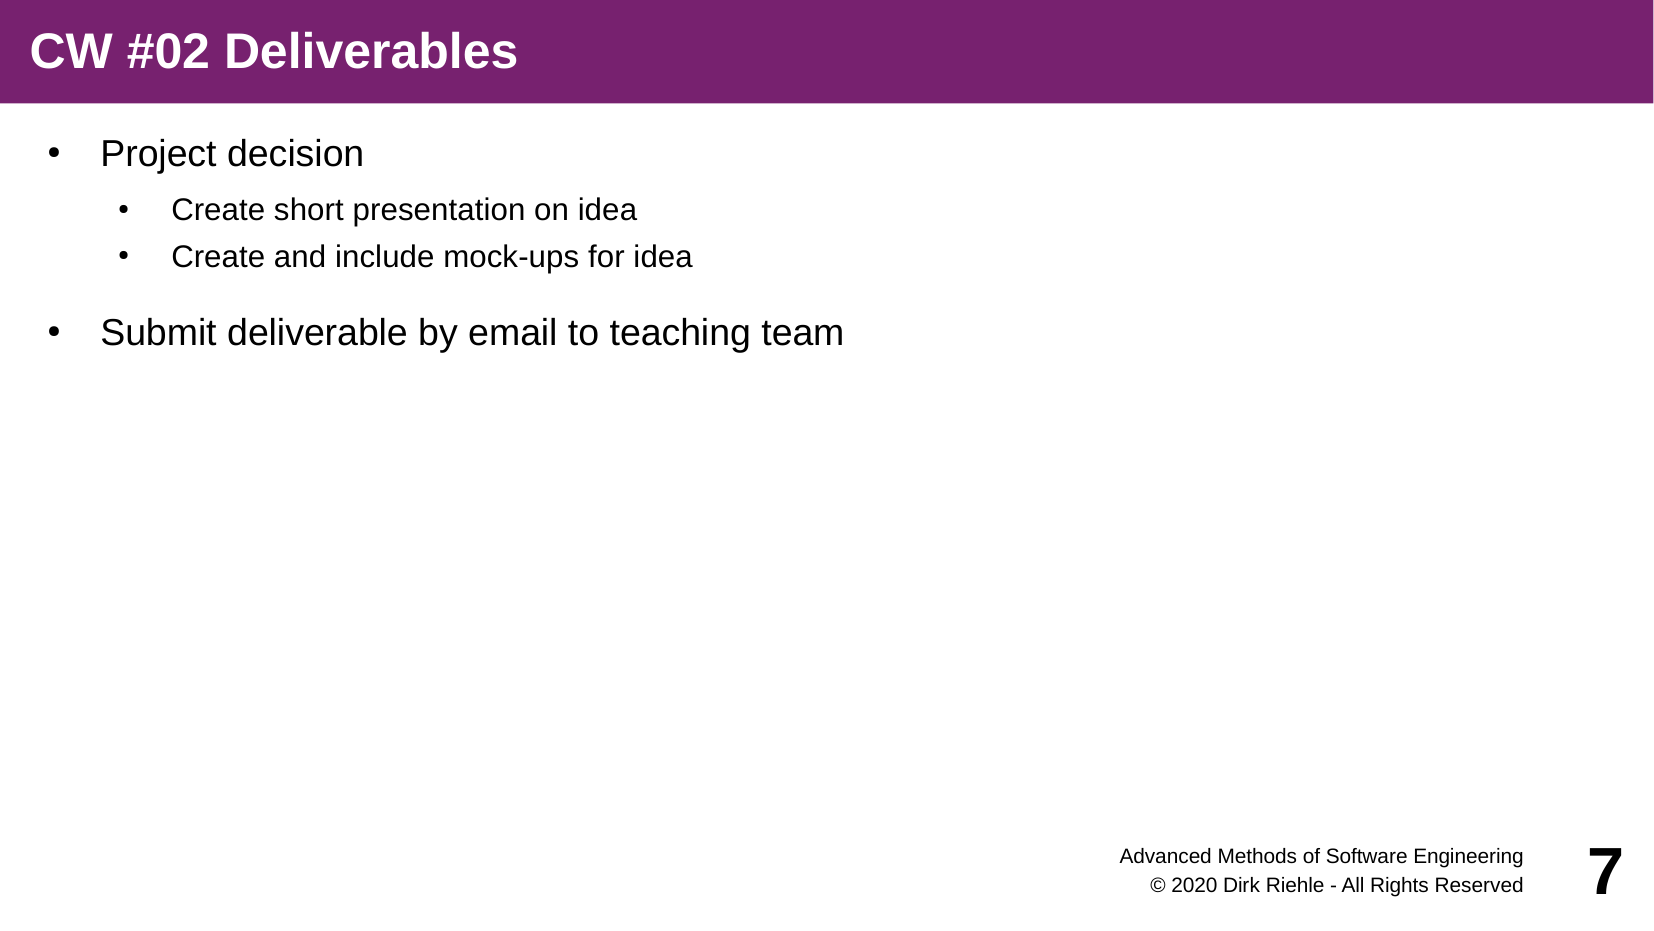

# CW #02 Deliverables
Project decision
Create short presentation on idea
Create and include mock-ups for idea
Submit deliverable by email to teaching team
Advanced Methods of Software Engineering
7
© 2020 Dirk Riehle - All Rights Reserved